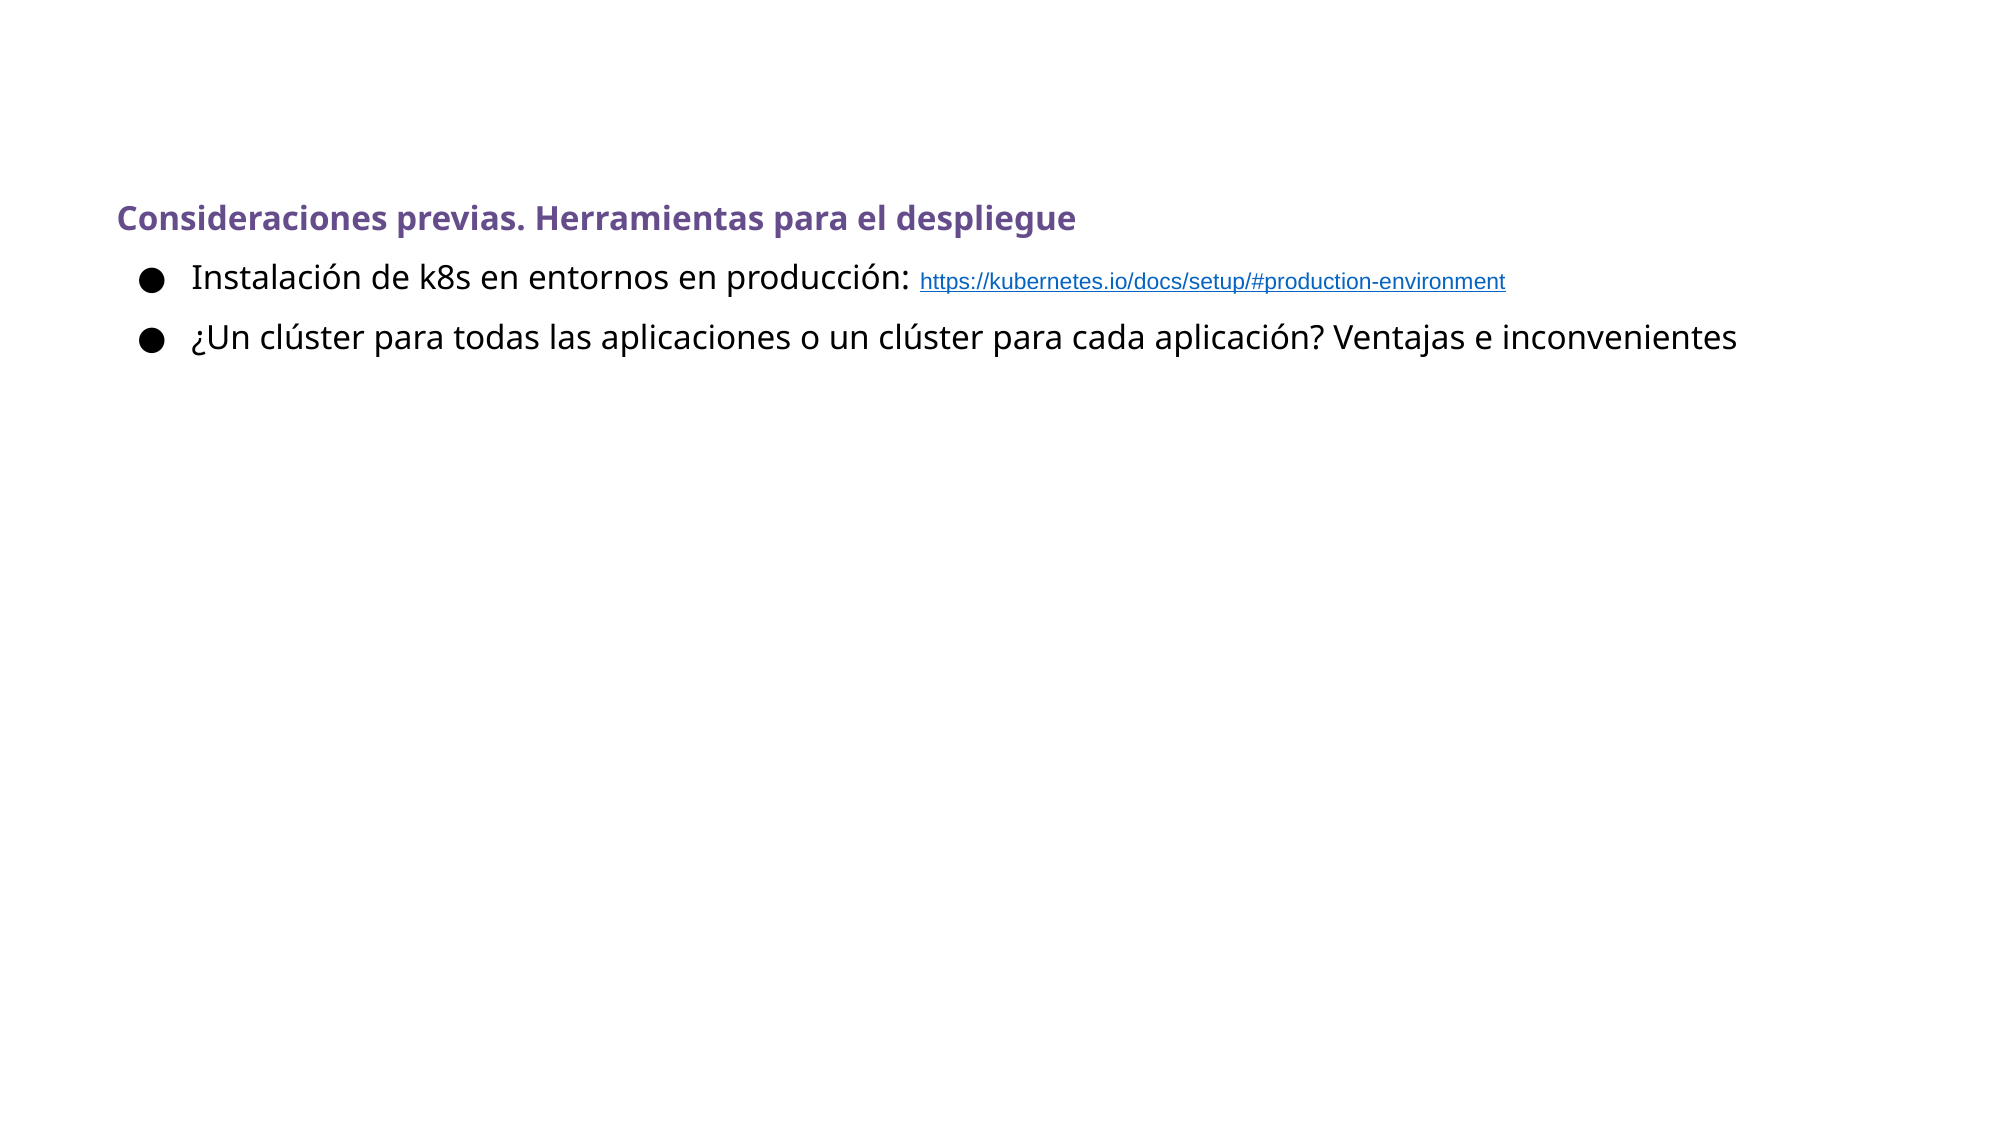

Consideraciones previas. Herramientas para el despliegue
Instalación de k8s en entornos en producción: https://kubernetes.io/docs/setup/#production-environment
¿Un clúster para todas las aplicaciones o un clúster para cada aplicación? Ventajas e inconvenientes